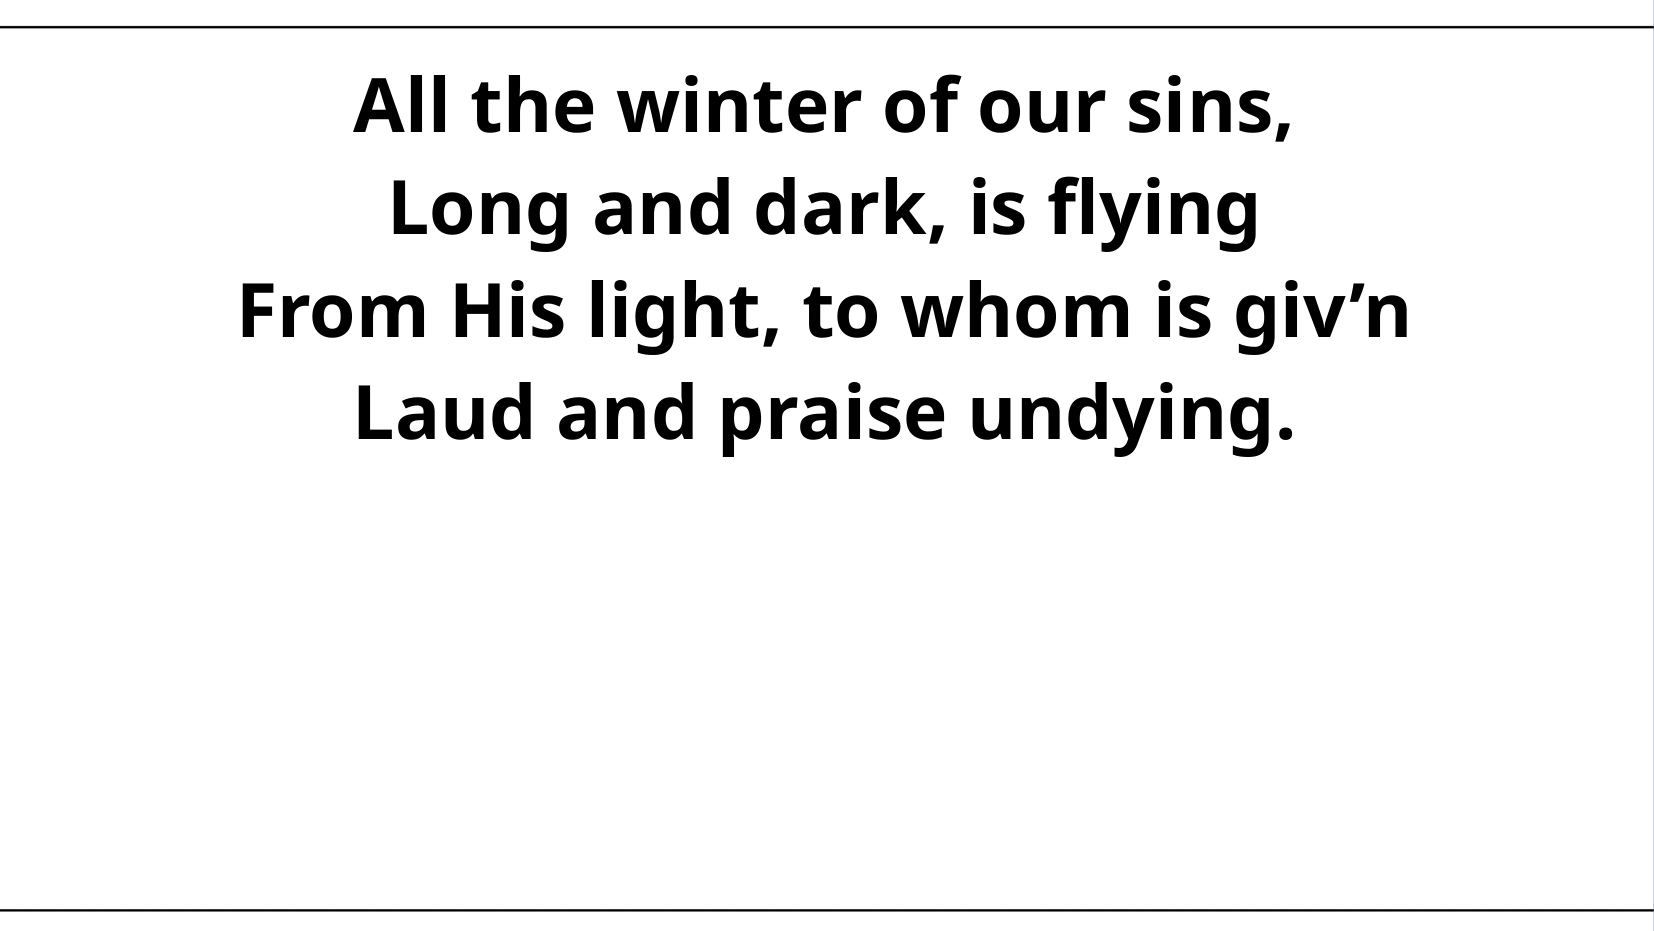

All the winter of our sins,
Long and dark, is flying
From His light, to whom is giv’n
Laud and praise undying.